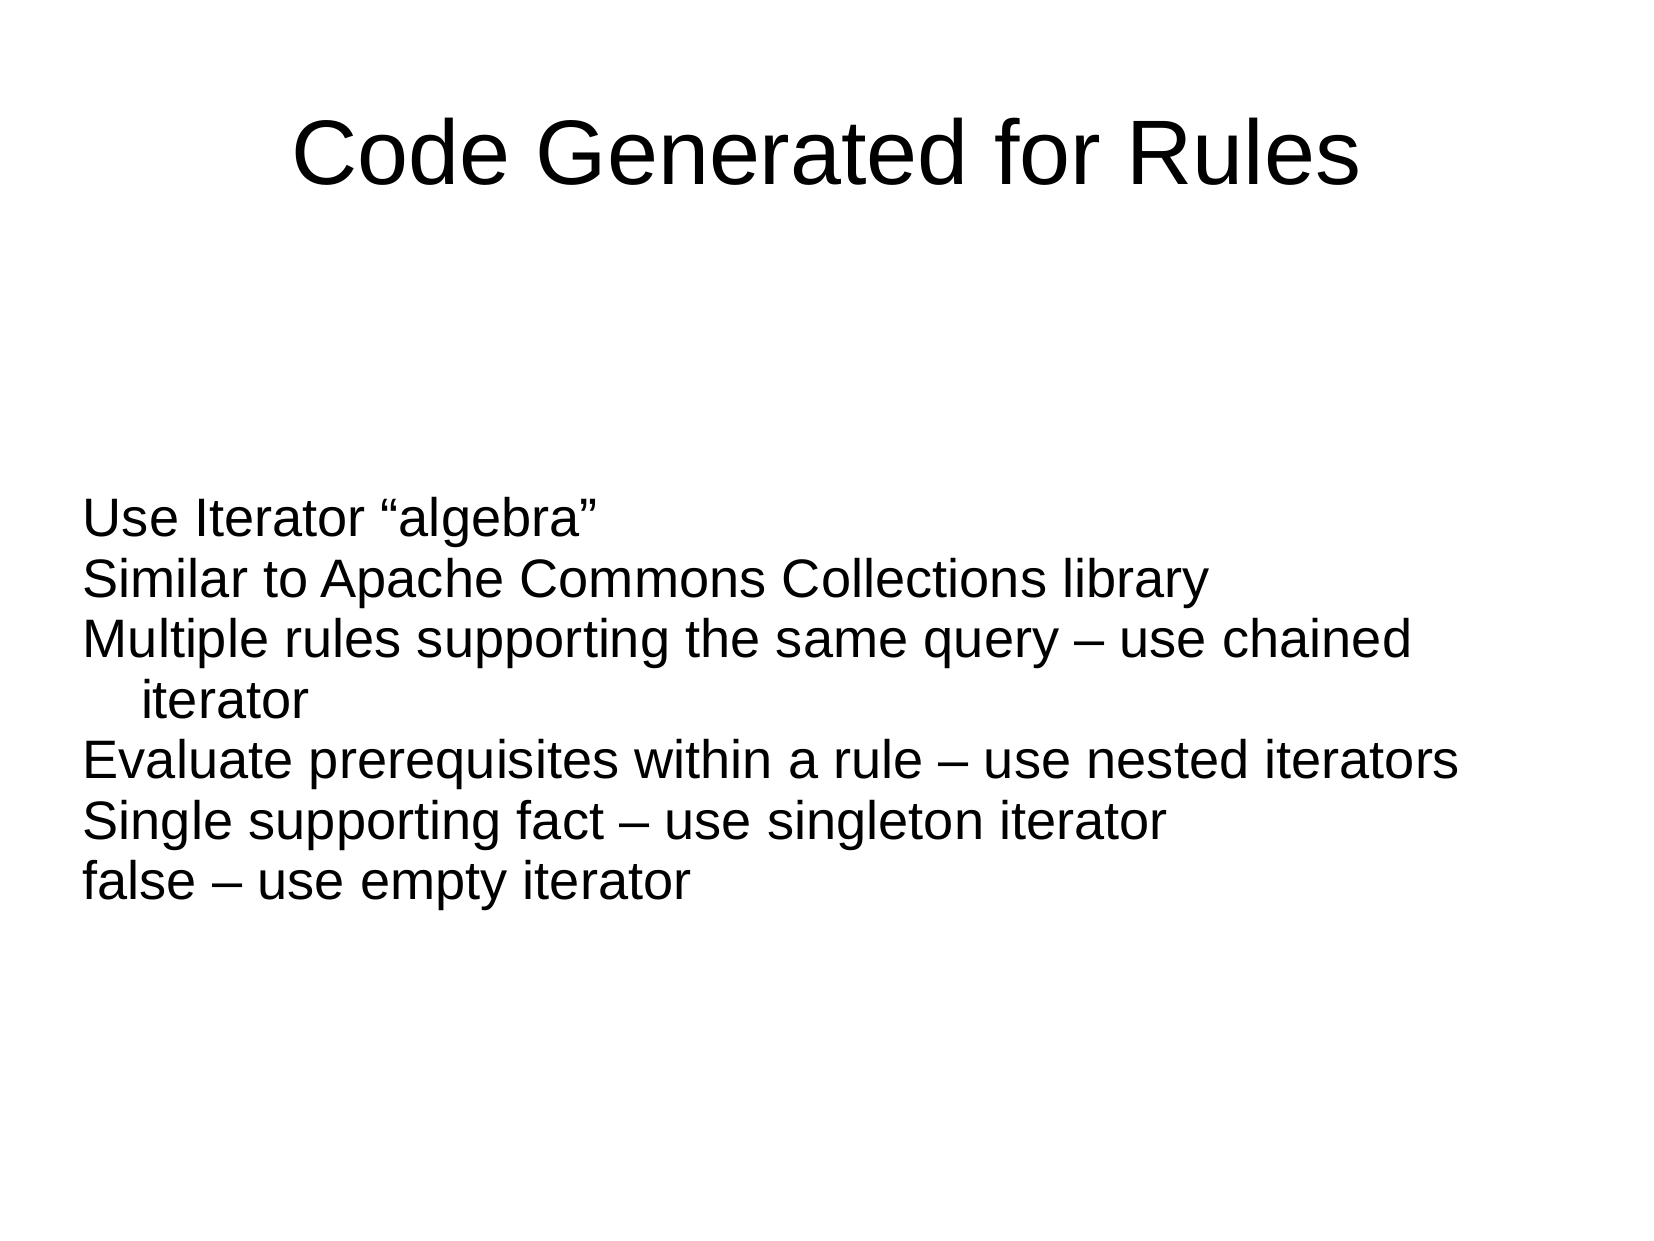

# Code Generated for Rules
Use Iterator “algebra”
Similar to Apache Commons Collections library
Multiple rules supporting the same query – use chained iterator
Evaluate prerequisites within a rule – use nested iterators
Single supporting fact – use singleton iterator
false – use empty iterator